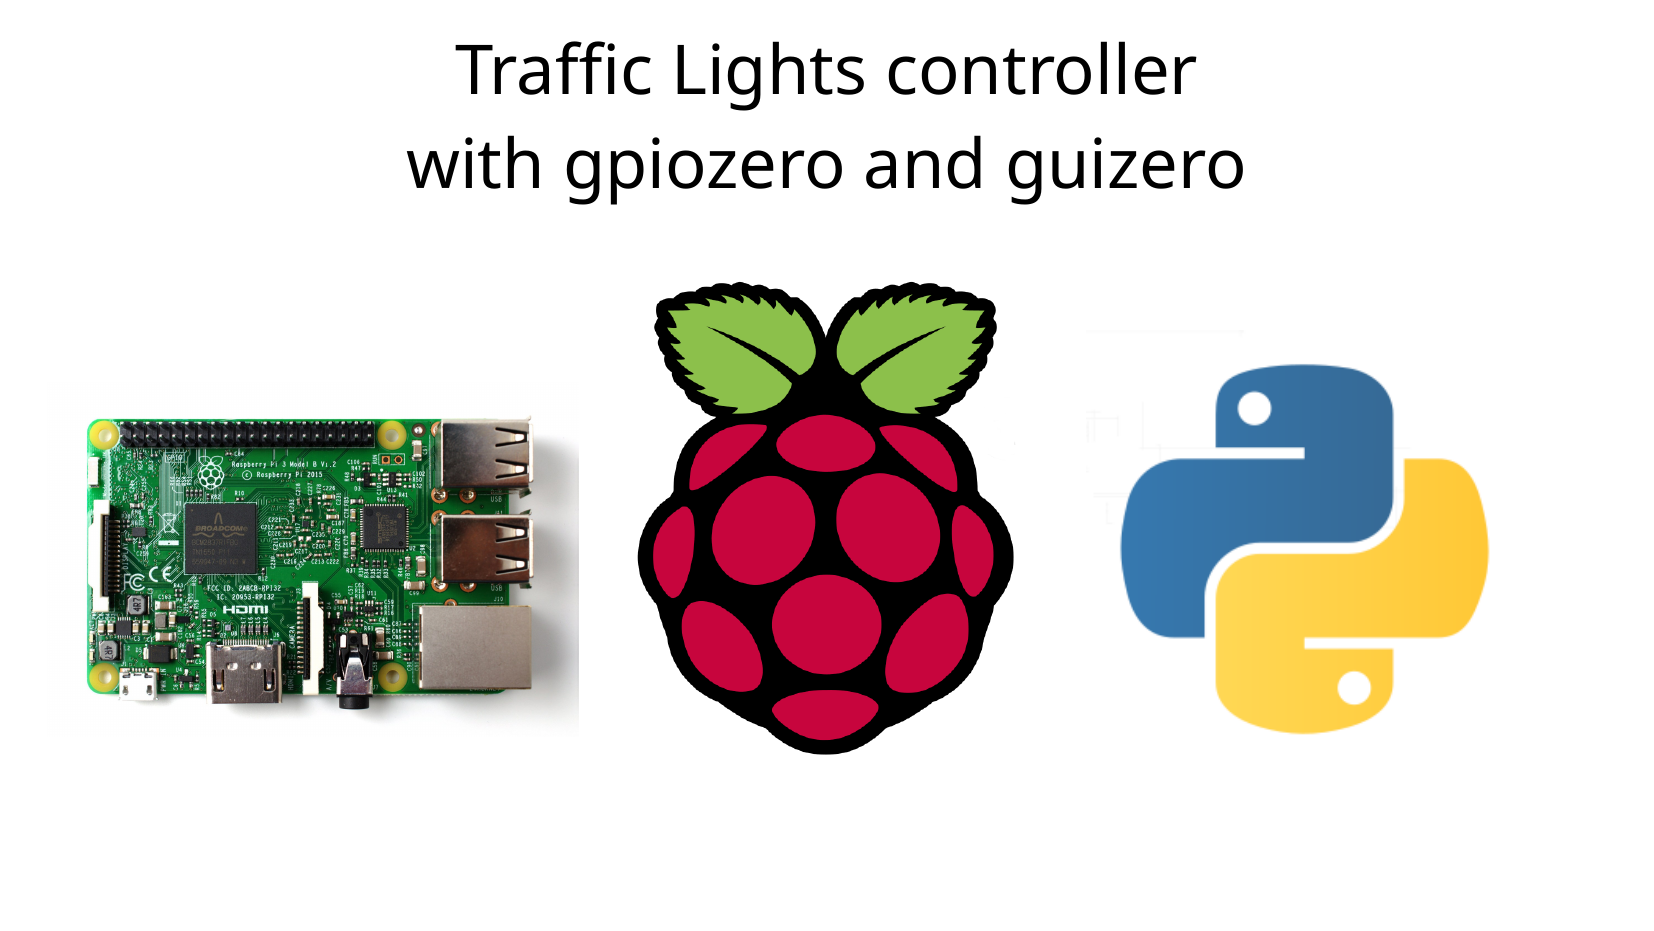

# Traffic Lights controller with gpiozero and guizero